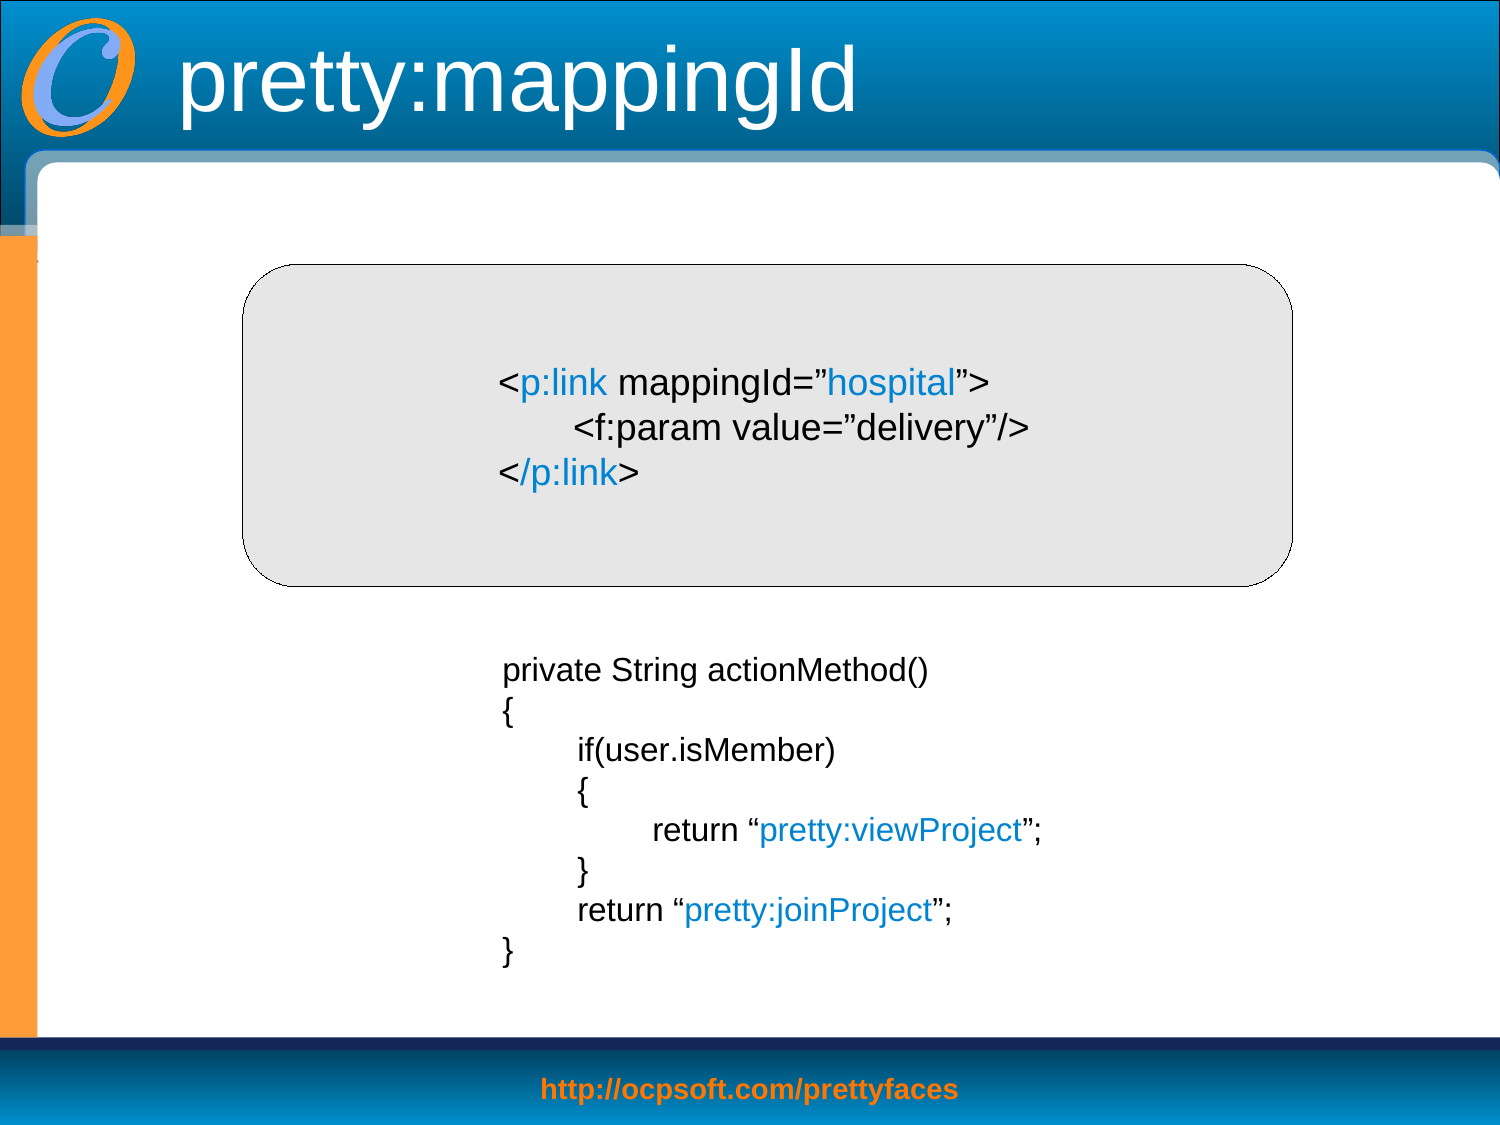

# pretty:mappingId
			<p:link mappingId=”hospital”>
				<f:param value=”delivery”/>
			</p:link>
private String actionMethod()
{
	if(user.isMember)
	{
		return “pretty:viewProject”;
	}
	return “pretty:joinProject”;
}